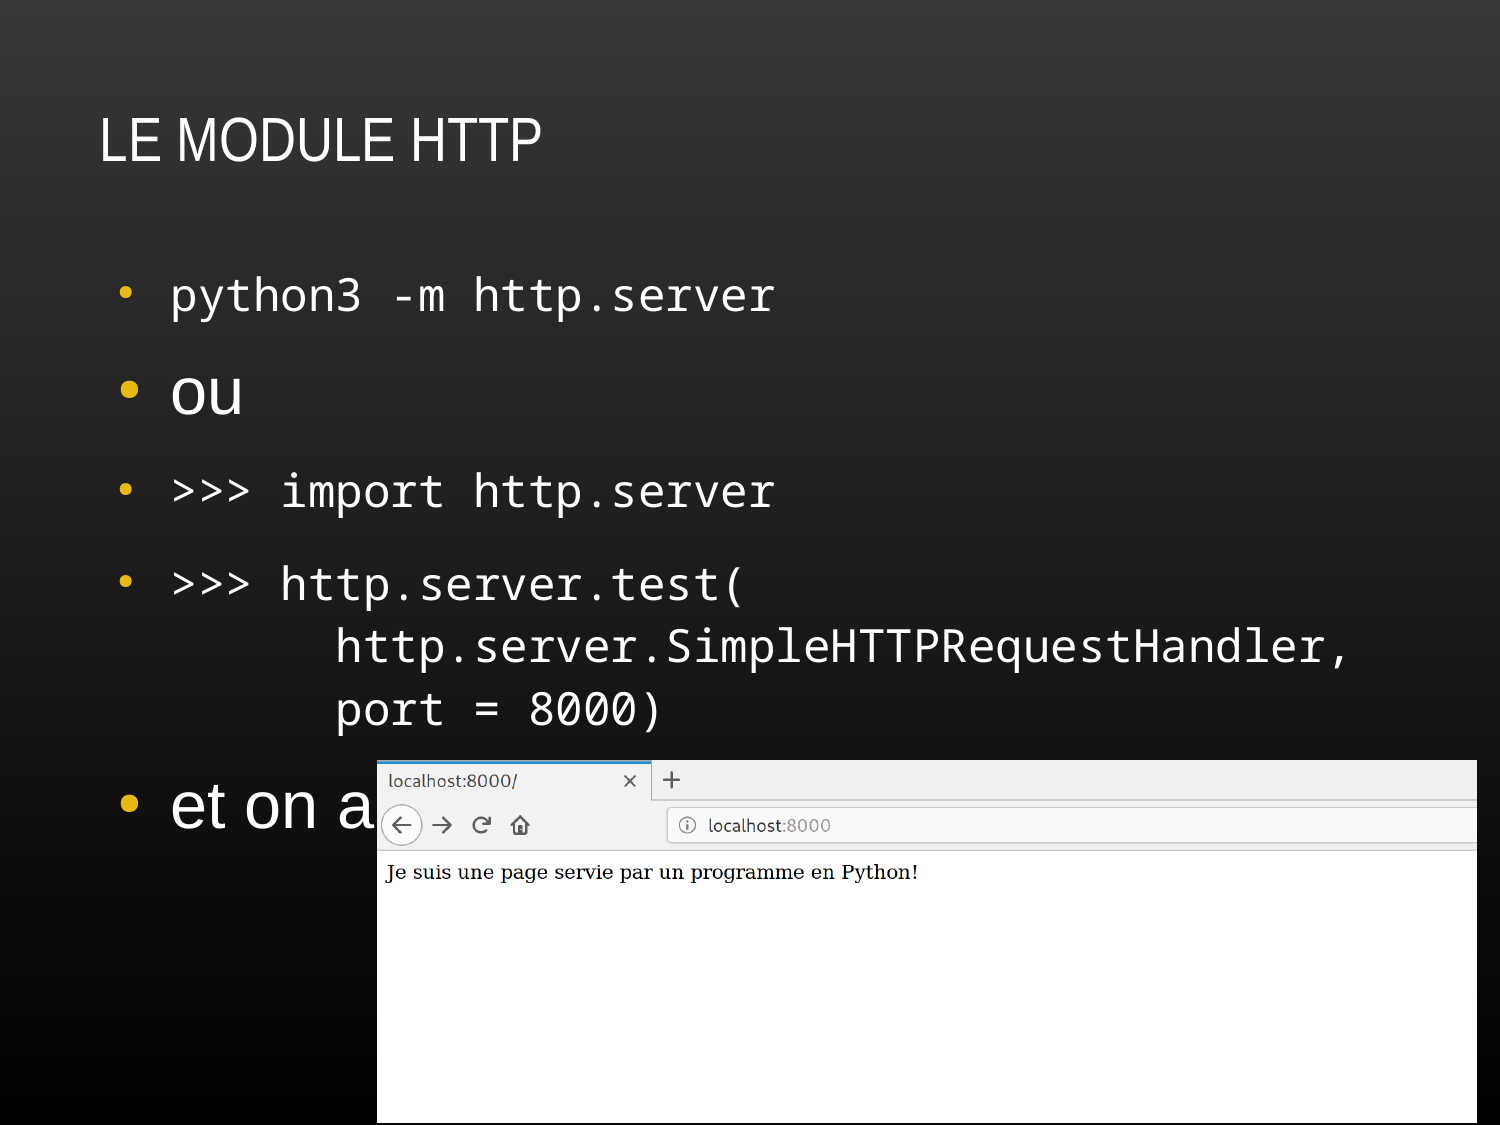

# Le module Http
python3 -m http.server
ou
>>> import http.server
>>> http.server.test(
 http.server.SimpleHTTPRequestHandler,
 port = 8000)
et on a un serveur web...